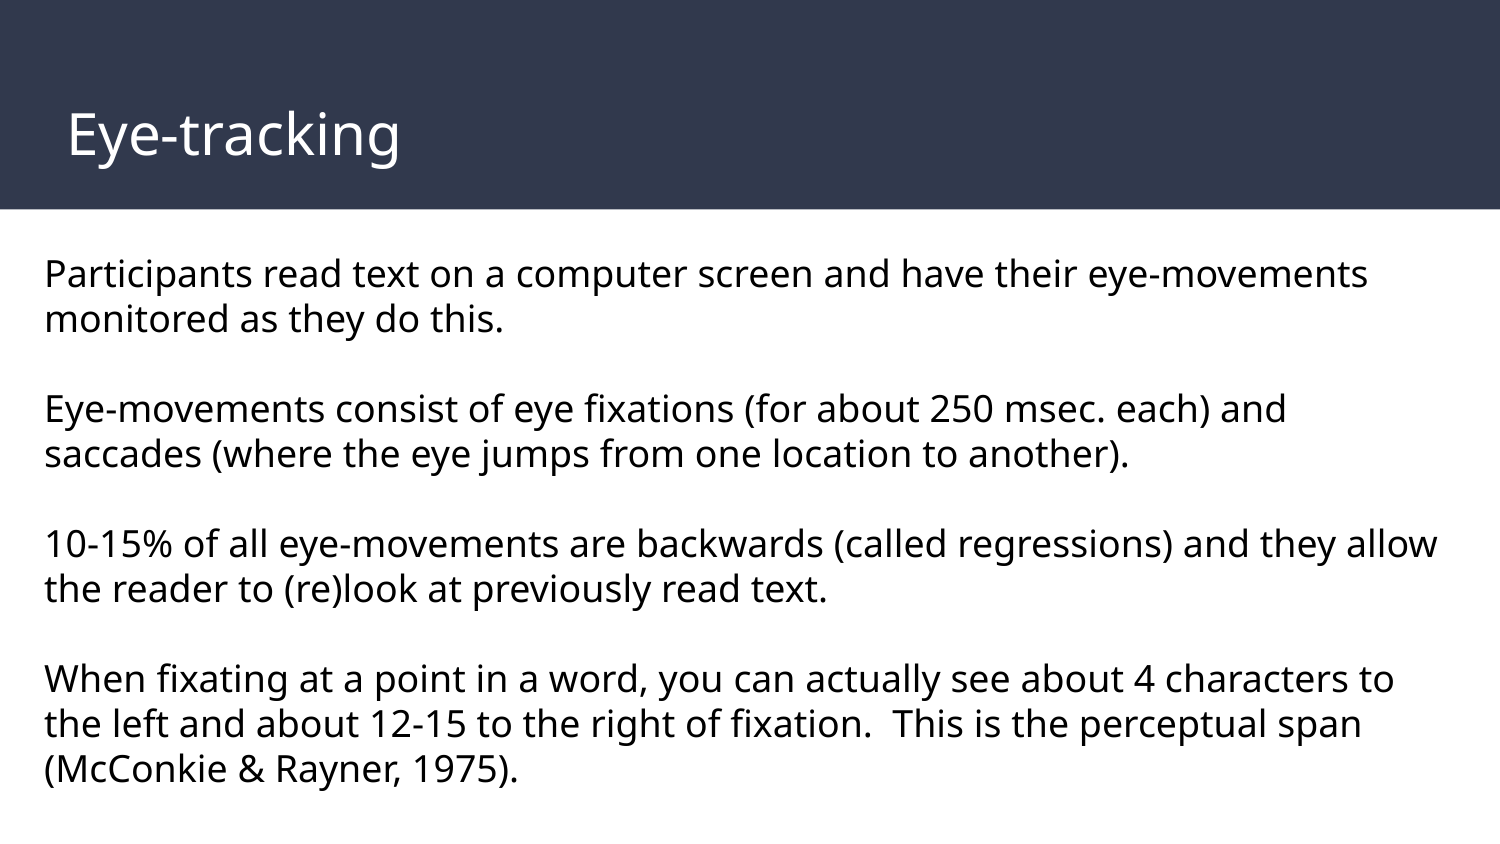

# Eye-tracking
Participants read text on a computer screen and have their eye-movements monitored as they do this.
Eye-movements consist of eye fixations (for about 250 msec. each) and saccades (where the eye jumps from one location to another).
10-15% of all eye-movements are backwards (called regressions) and they allow the reader to (re)look at previously read text.
When fixating at a point in a word, you can actually see about 4 characters to the left and about 12-15 to the right of fixation. This is the perceptual span (McConkie & Rayner, 1975).